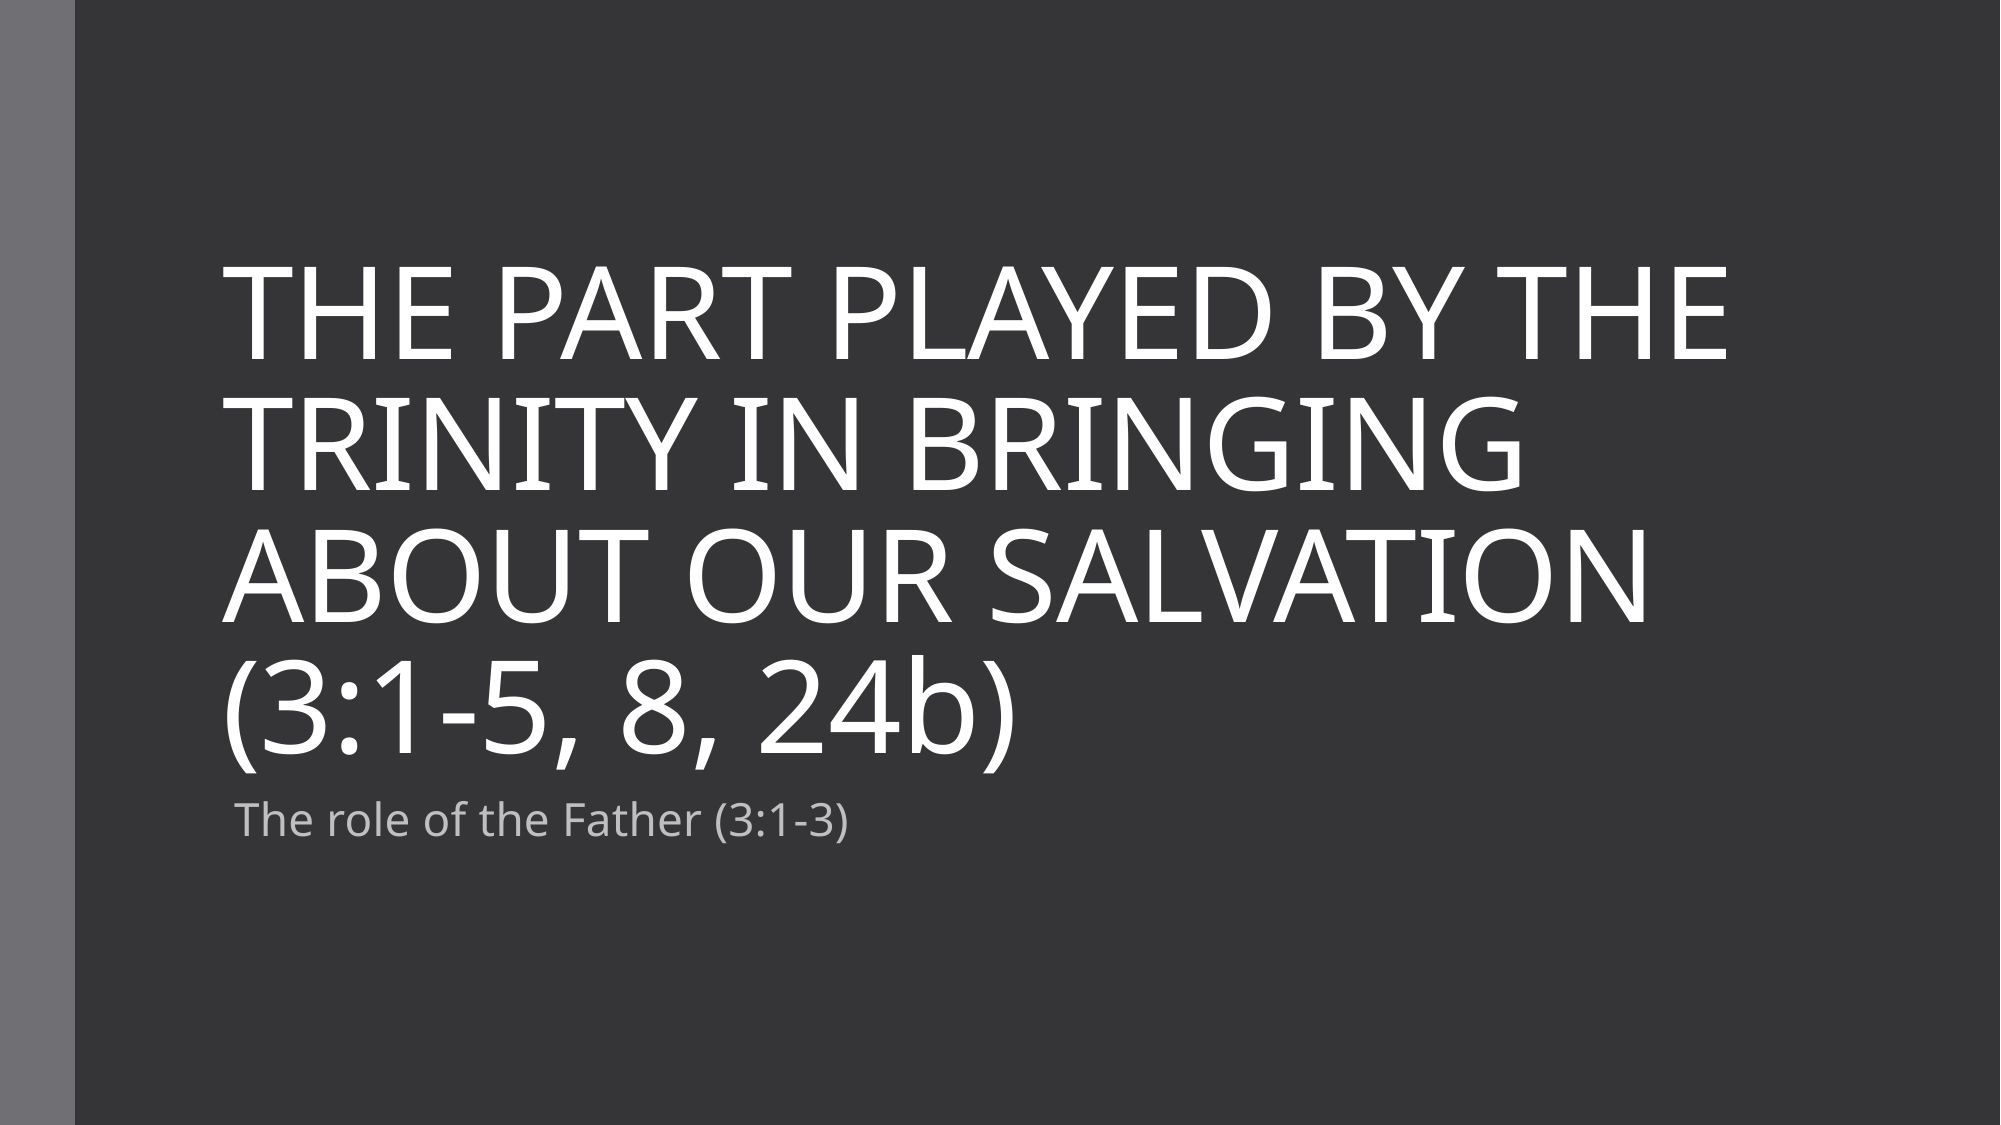

# THE PART PLAYED BY THE TRINITY IN BRINGING ABOUT OUR SALVATION (3:1-5, 8, 24b)
 The role of the Father (3:1-3)